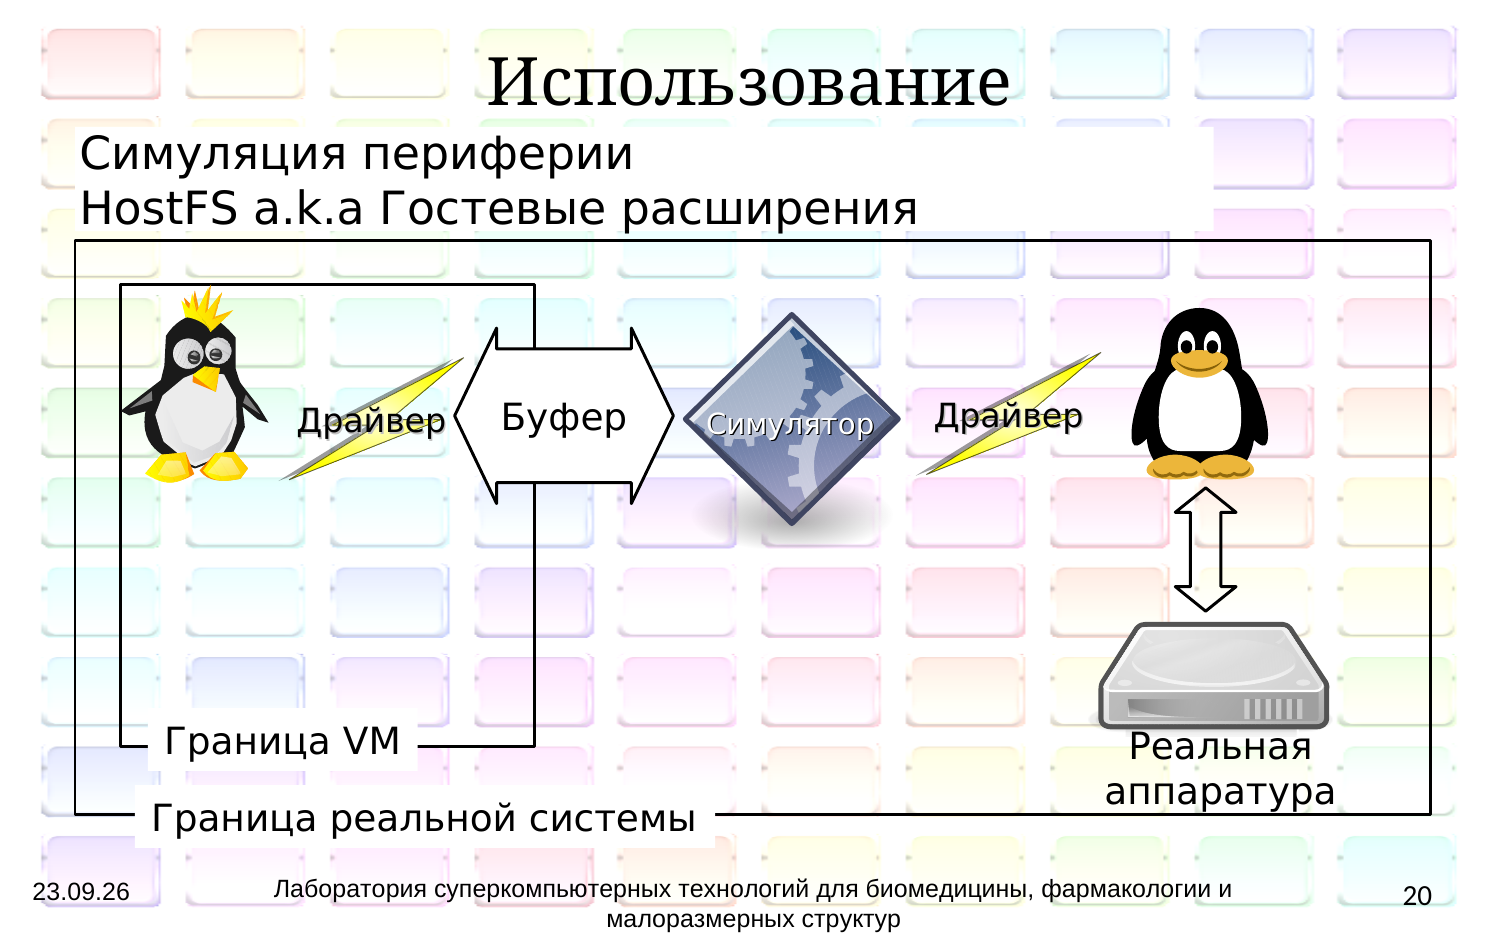

# Использование
Симуляция периферии
HostFS a.k.a Гостевые расширения
Симулятор
Буфер
Драйвер
Драйвер
Граница VM
Реальная аппаратура
Граница реальной системы
Лаборатория суперкомпьютерных технологий для биомедицины, фармакологии и малоразмерных структур